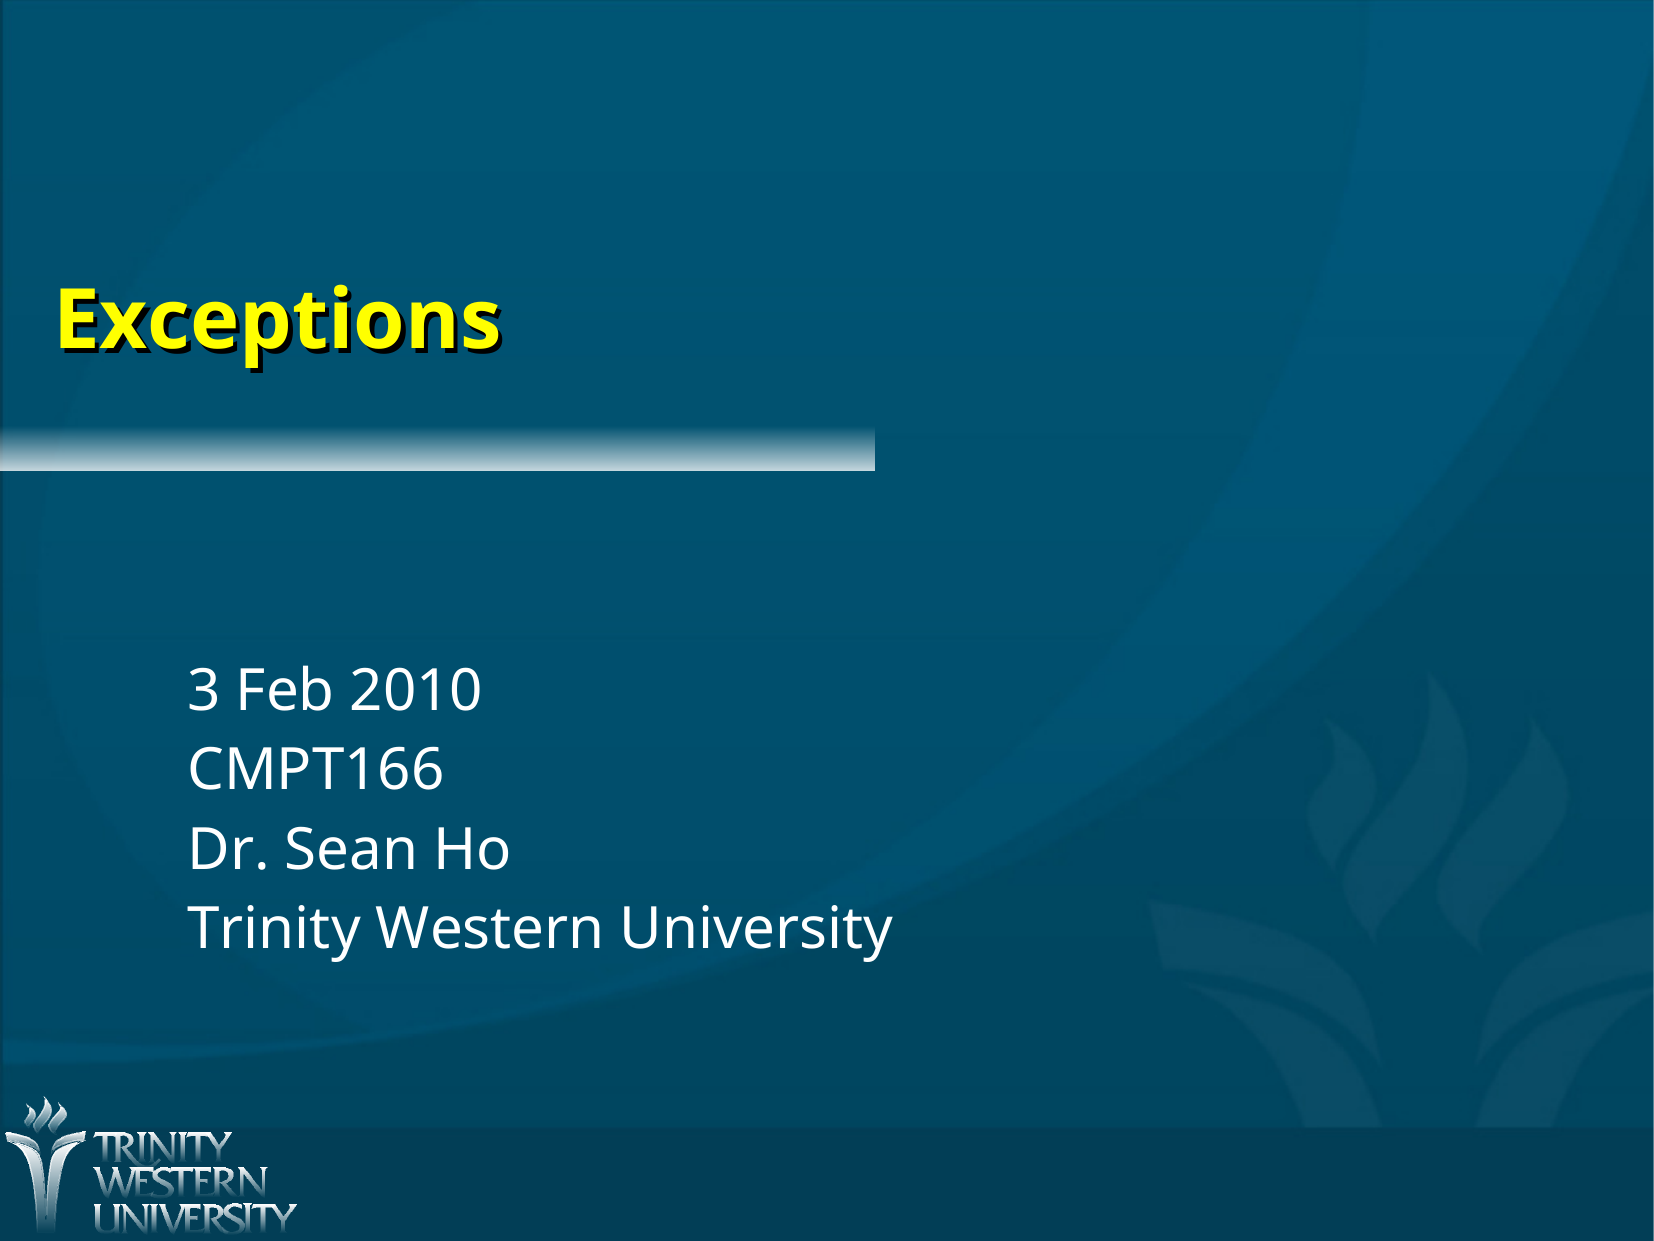

# Exceptions
3 Feb 2010
CMPT166
Dr. Sean Ho
Trinity Western University